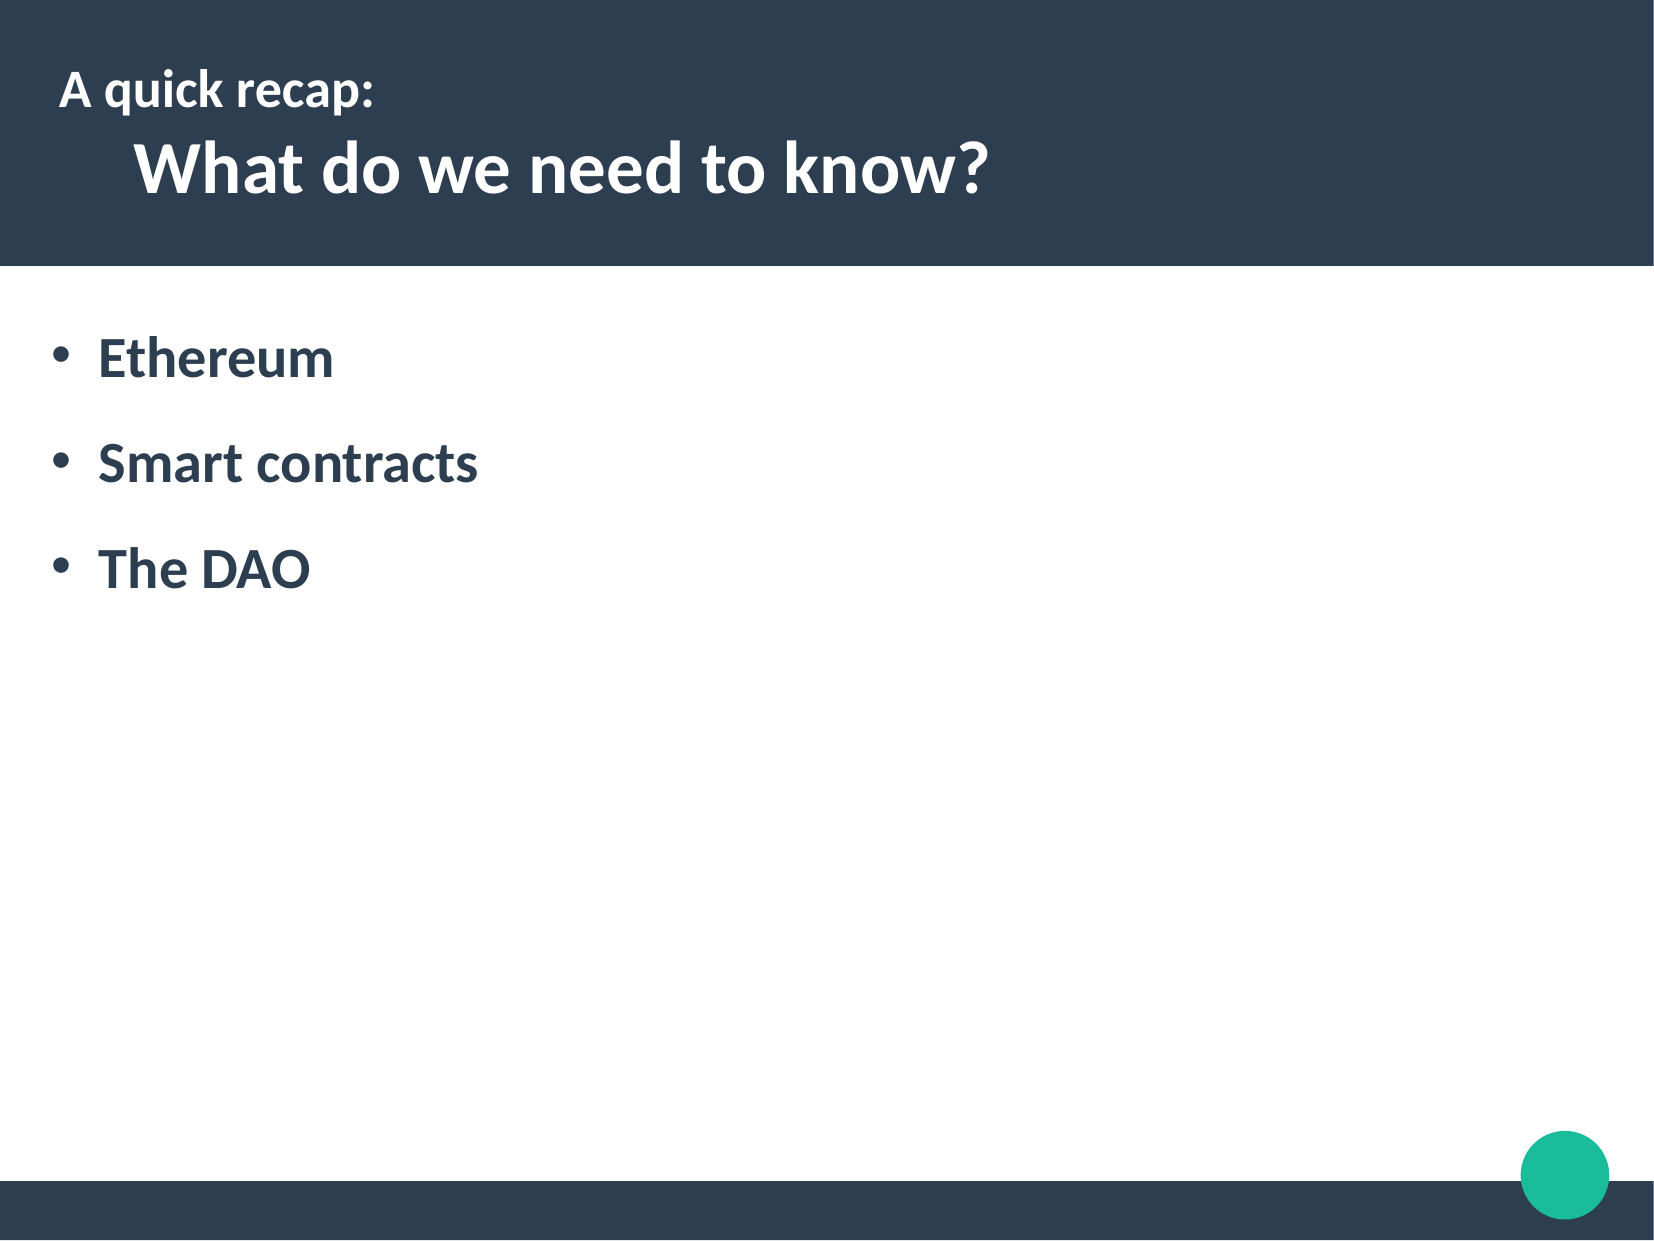

# A quick recap: What do we need to know?
Ethereum
Smart contracts
The DAO